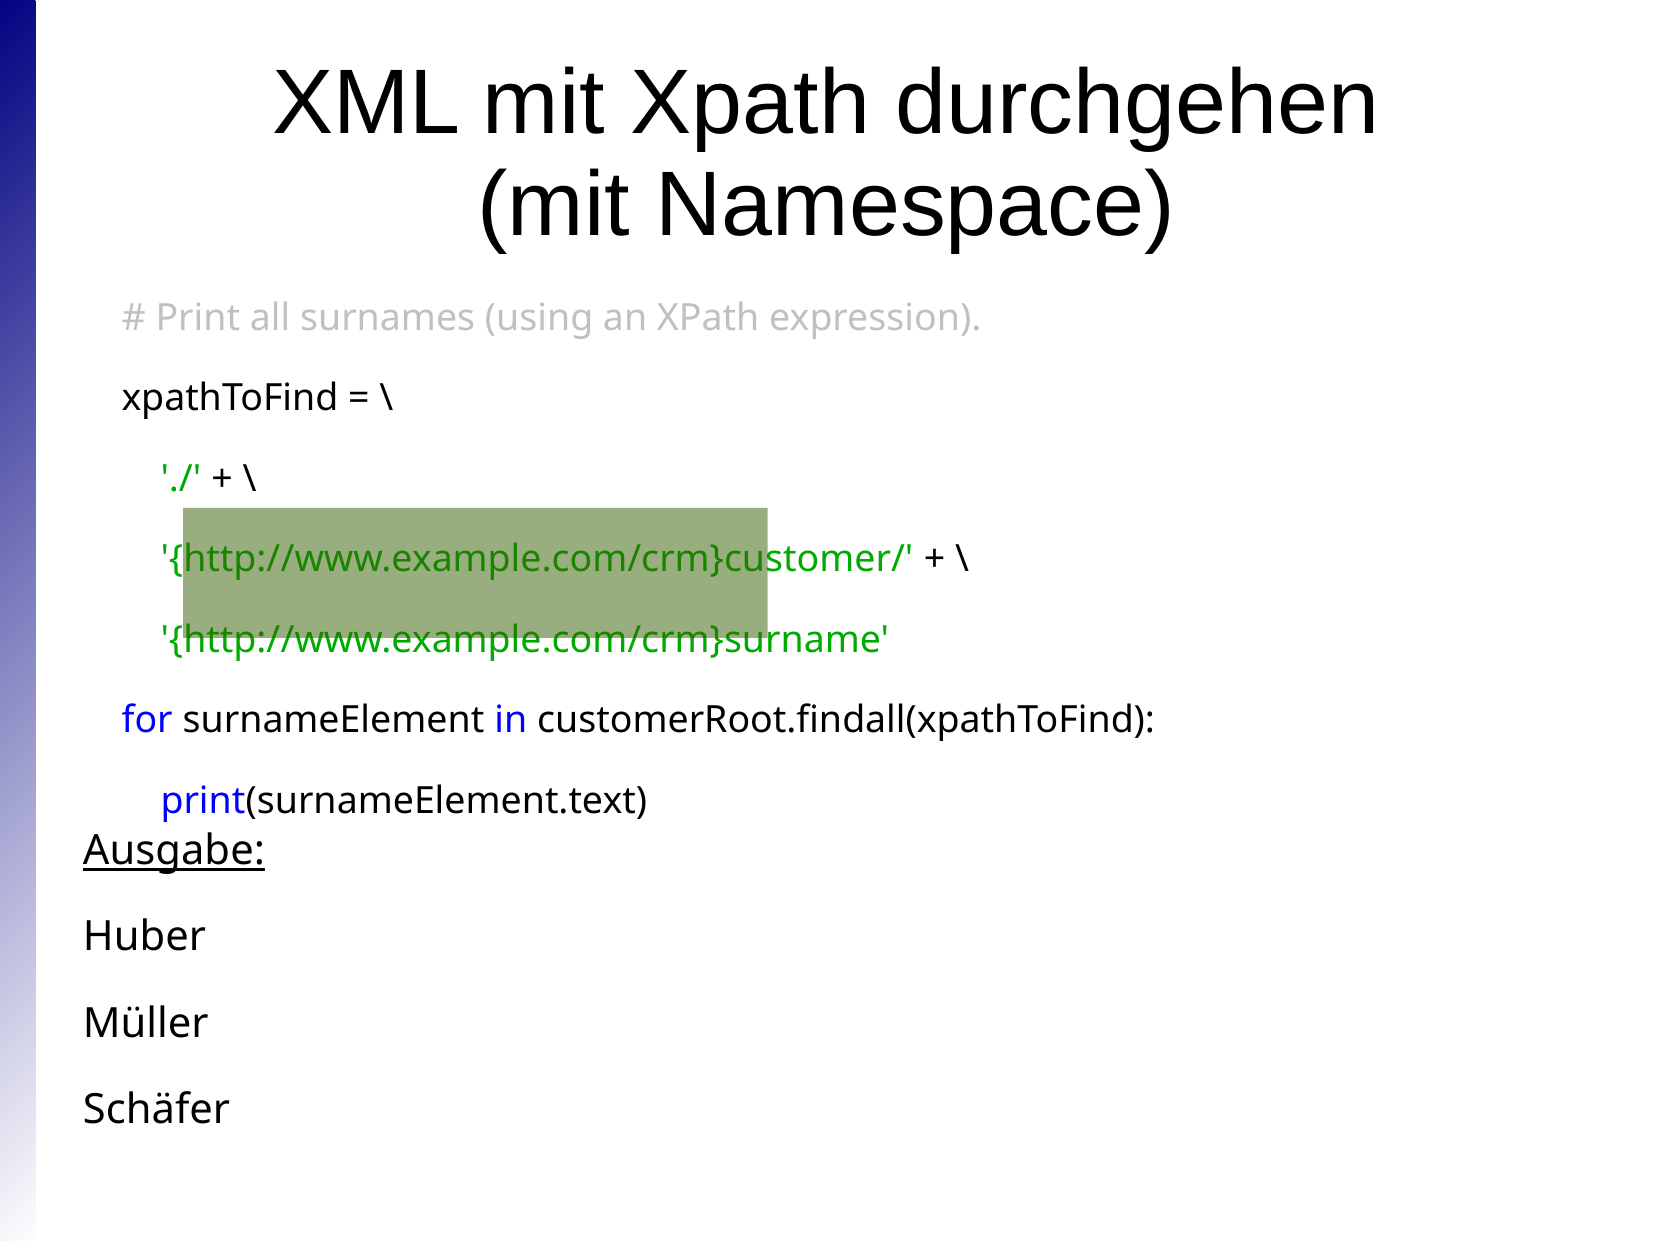

# XML mit Xpath durchgehen (mit Namespace)
 # Print all surnames (using an XPath expression).
 xpathToFind = \
 './' + \
 '{http://www.example.com/crm}customer/' + \
 '{http://www.example.com/crm}surname'
 for surnameElement in customerRoot.findall(xpathToFind):
 print(surnameElement.text)
Ausgabe:
Huber
Müller
Schäfer